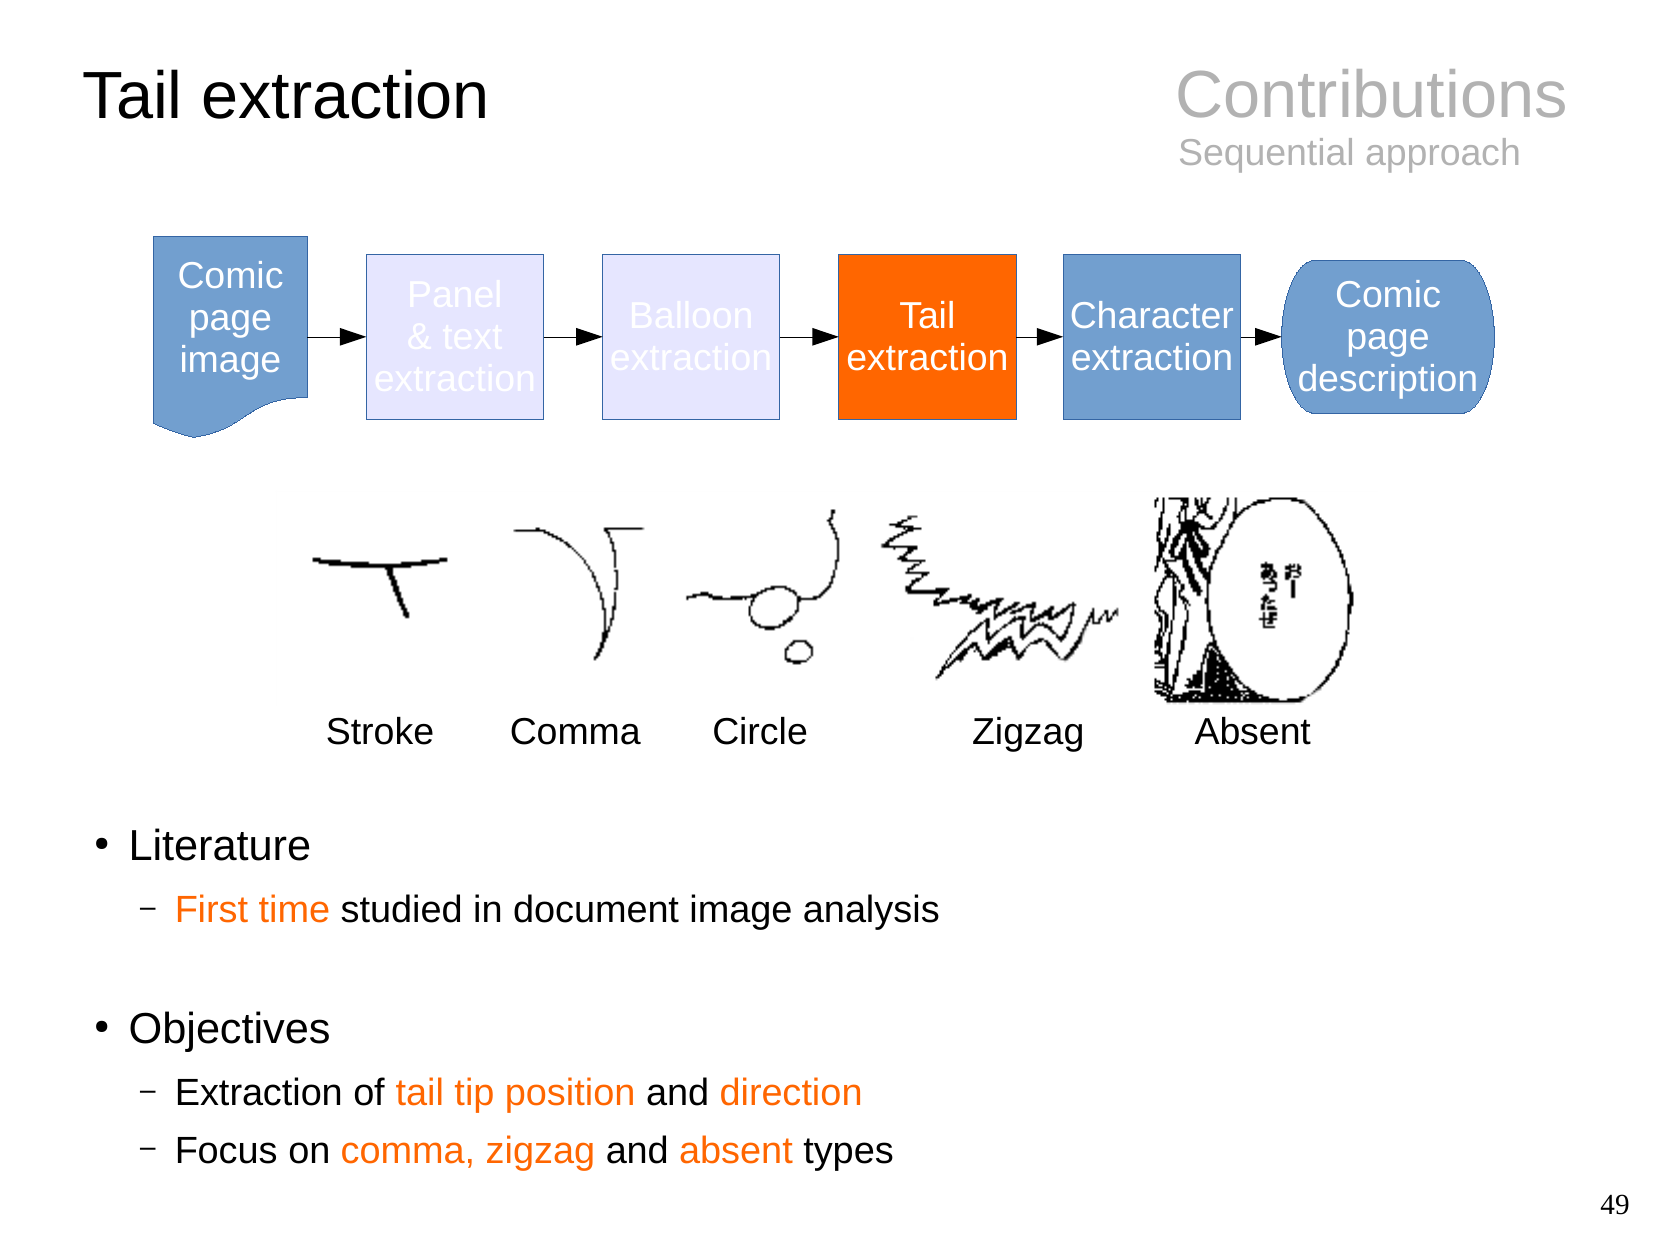

# Tail extraction
Comic
page
image
Panel
& text
extraction
Balloon
extraction
Tail
extraction
Character
extraction
Comic
page
description
Stroke
Comma
Circle
Zigzag
Absent
Literature
First time studied in document image analysis
Objectives
Extraction of tail tip position and direction
Focus on comma, zigzag and absent types
49